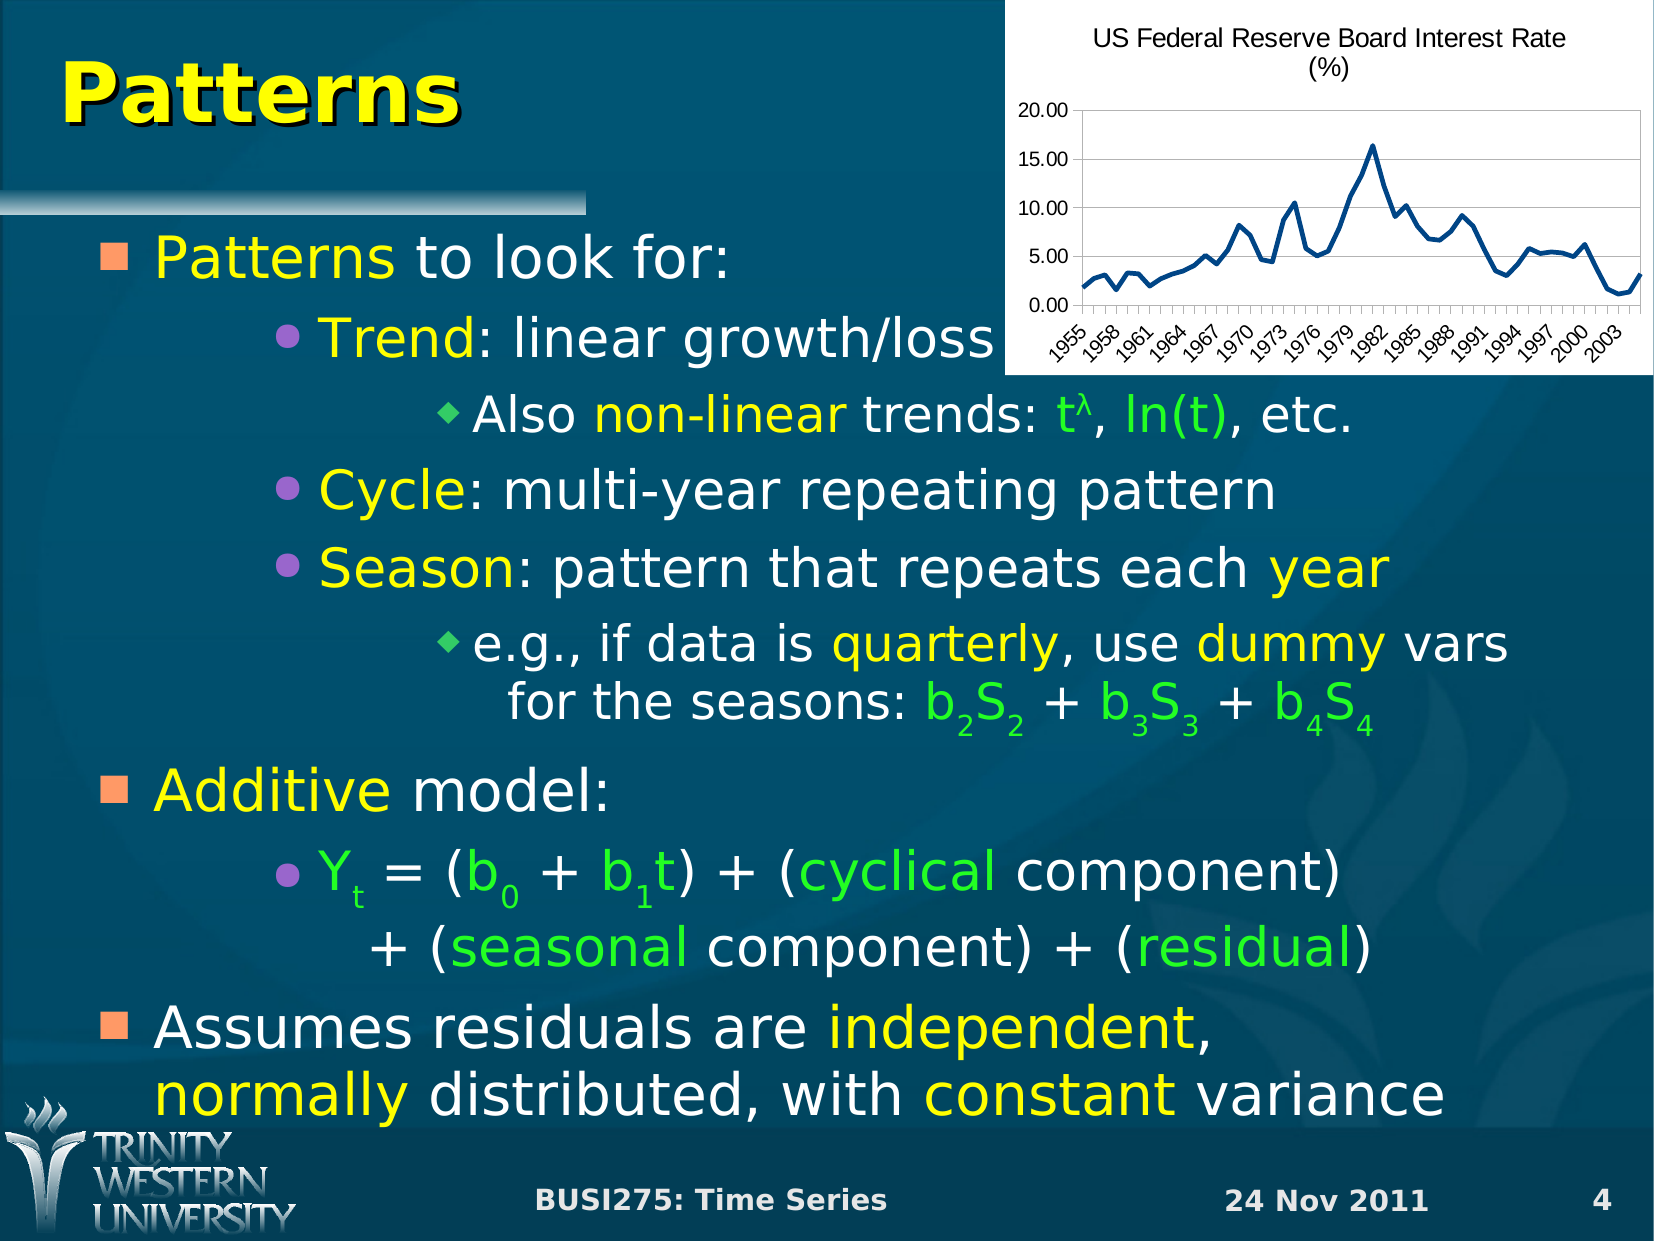

### Chart: US Federal Reserve Board Interest Rate (%)
| Category | Funds Rate |
|---|---|
| 1955 | 1.79 |
| 1956 | 2.73 |
| 1957 | 3.11 |
| 1958 | 1.57 |
| 1959 | 3.31 |
| 1960 | 3.21 |
| 1961 | 1.95 |
| 1962 | 2.71 |
| 1963 | 3.18 |
| 1964 | 3.5 |
| 1965 | 4.07 |
| 1966 | 5.11 |
| 1967 | 4.22 |
| 1968 | 5.66 |
| 1969 | 8.21 |
| 1970 | 7.17 |
| 1971 | 4.67 |
| 1972 | 4.44 |
| 1973 | 8.74 |
| 1974 | 10.51 |
| 1975 | 5.82 |
| 1976 | 5.05 |
| 1977 | 5.54 |
| 1978 | 7.94 |
| 1979 | 11.2 |
| 1980 | 13.35 |
| 1981 | 16.39 |
| 1982 | 12.24 |
| 1983 | 9.09 |
| 1984 | 10.23 |
| 1985 | 8.1 |
| 1986 | 6.8 |
| 1987 | 6.66 |
| 1988 | 7.57 |
| 1989 | 9.21 |
| 1990 | 8.1 |
| 1991 | 5.69 |
| 1992 | 3.52 |
| 1993 | 3.02 |
| 1994 | 4.21 |
| 1995 | 5.83 |
| 1996 | 5.3 |
| 1997 | 5.46 |
| 1998 | 5.35 |
| 1999 | 4.97 |
| 2000 | 6.24 |
| 2001 | 3.88 |
| 2002 | 1.67 |
| 2003 | 1.13 |
| 2004 | 1.35 |
| 2005 | 3.22 |# Patterns
Patterns to look for:
Trend: linear growth/loss
Also non-linear trends: tλ, ln(t), etc.
Cycle: multi-year repeating pattern
Season: pattern that repeats each year
e.g., if data is quarterly, use dummy vars
for the seasons: b2S2 + b3S3 + b4S4
Additive model:
Yt = (b0 + b1t) + (cyclical component)
+ (seasonal component) + (residual)
Assumes residuals are independent,
normally distributed, with constant variance
BUSI275: Time Series
24 Nov 2011
4